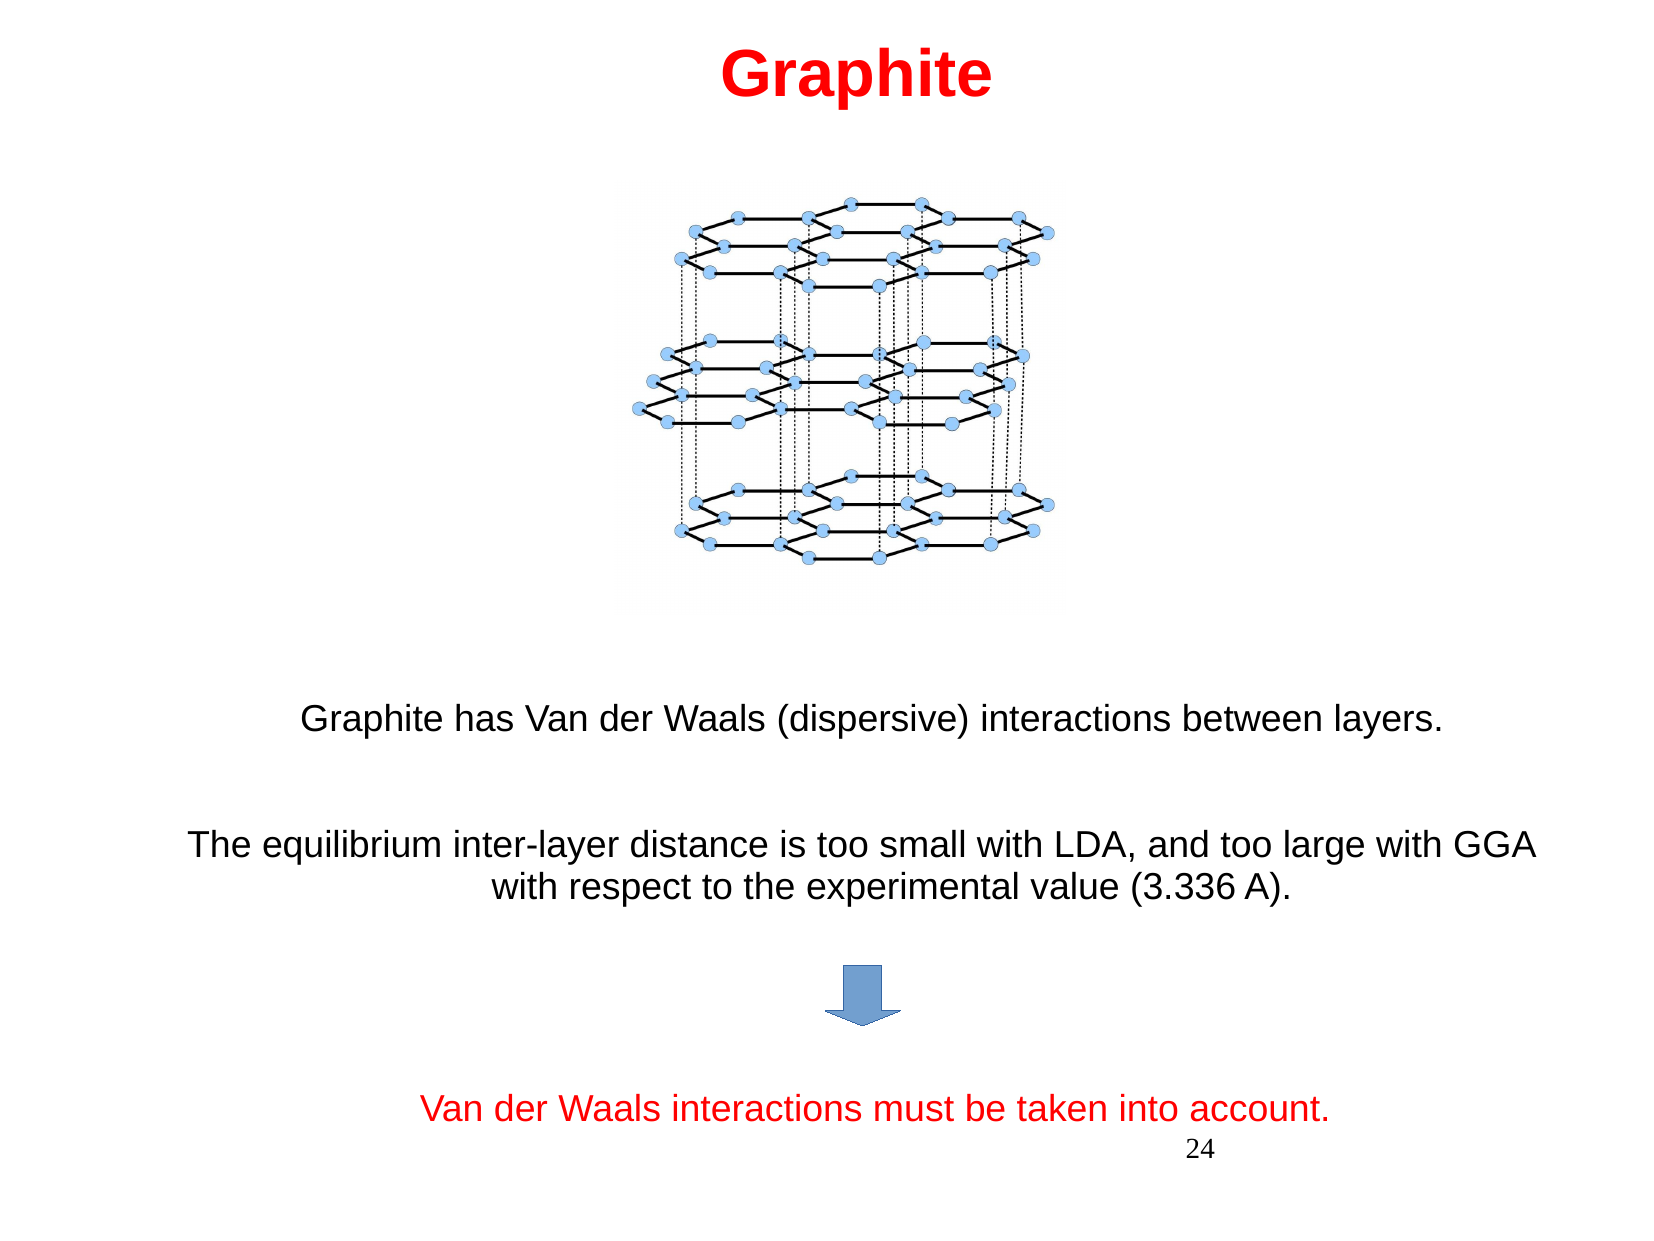

# Graphite
Graphite has Van der Waals (dispersive) interactions between layers.
The equilibrium inter-layer distance is too small with LDA, and too large with GGA
 with respect to the experimental value (3.336 A).
Van der Waals interactions must be taken into account.